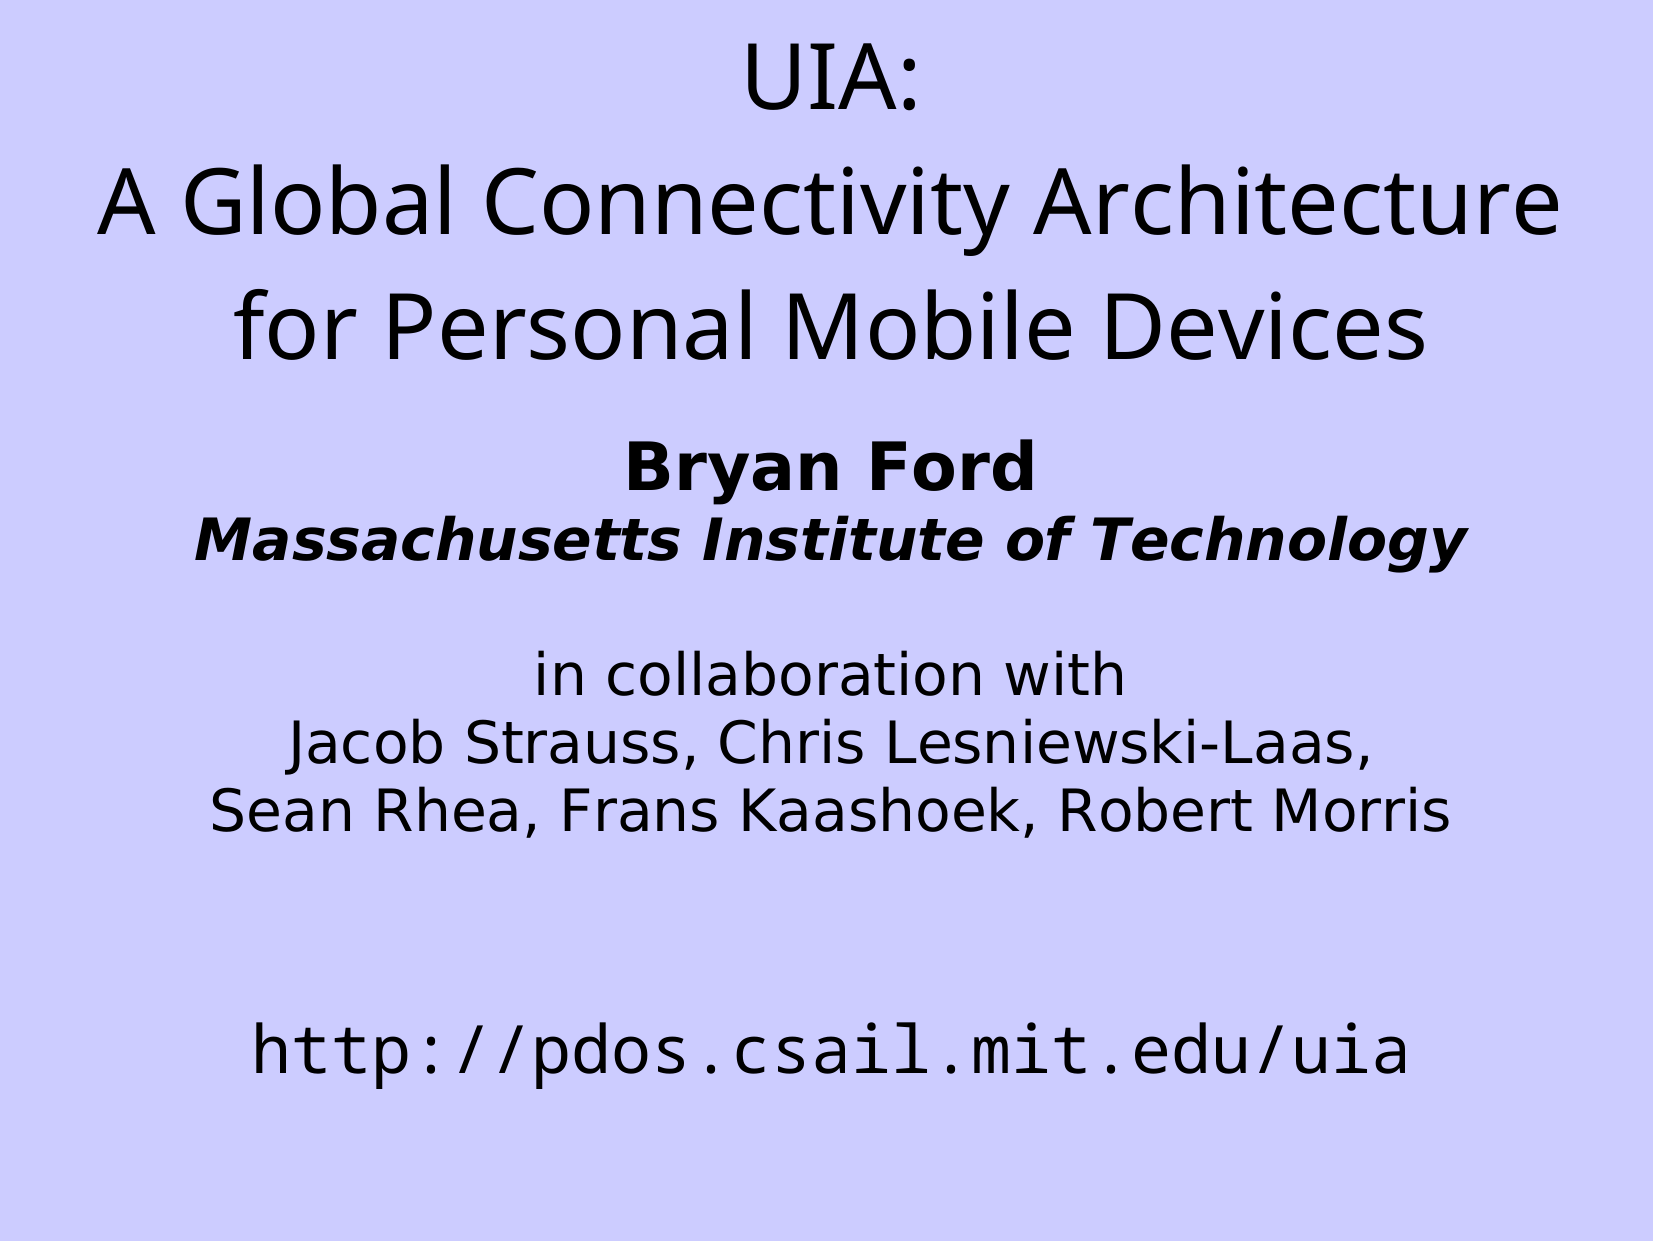

# UIA: A Global Connectivity Architecture for Personal Mobile Devices
Bryan Ford
Massachusetts Institute of Technology
in collaboration with
Jacob Strauss, Chris Lesniewski-Laas,
Sean Rhea, Frans Kaashoek, Robert Morris
http://pdos.csail.mit.edu/uia